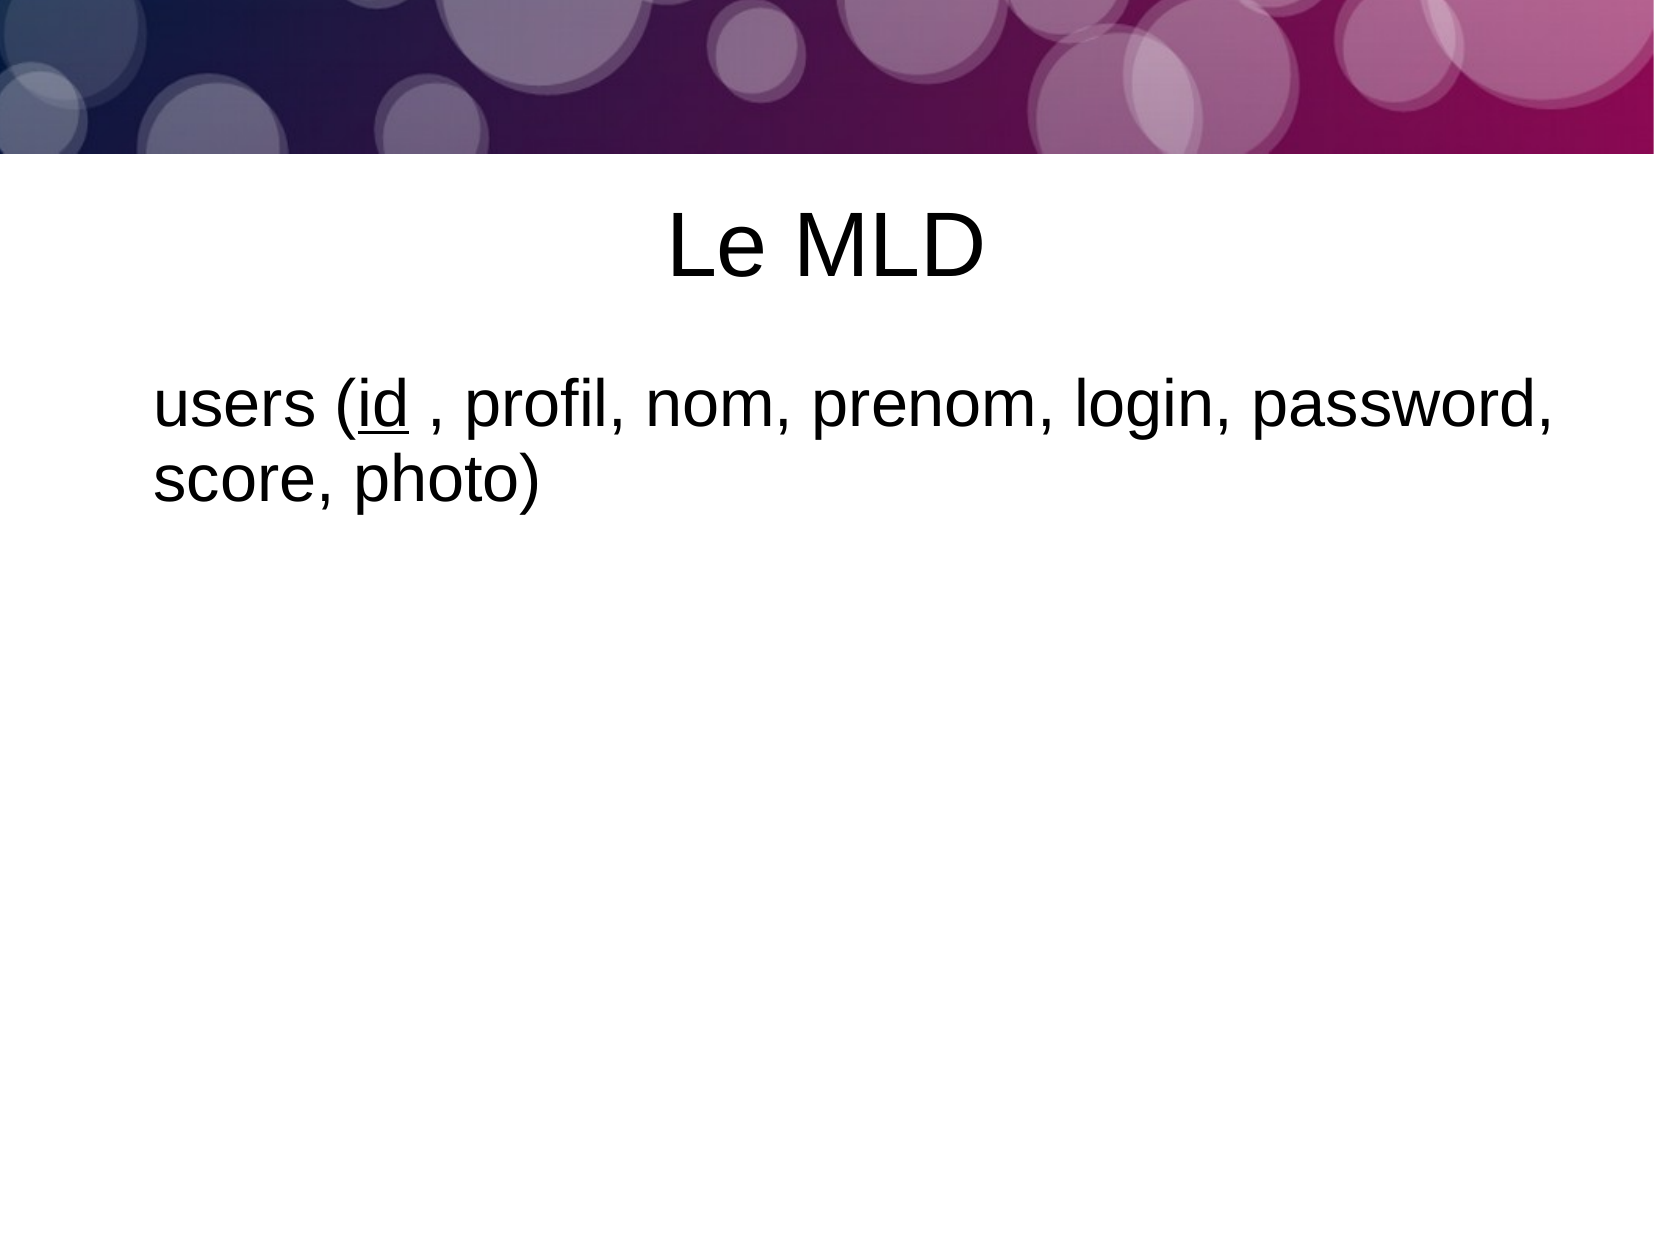

# Le MLD
users (id , profil, nom, prenom, login, password, score, photo)